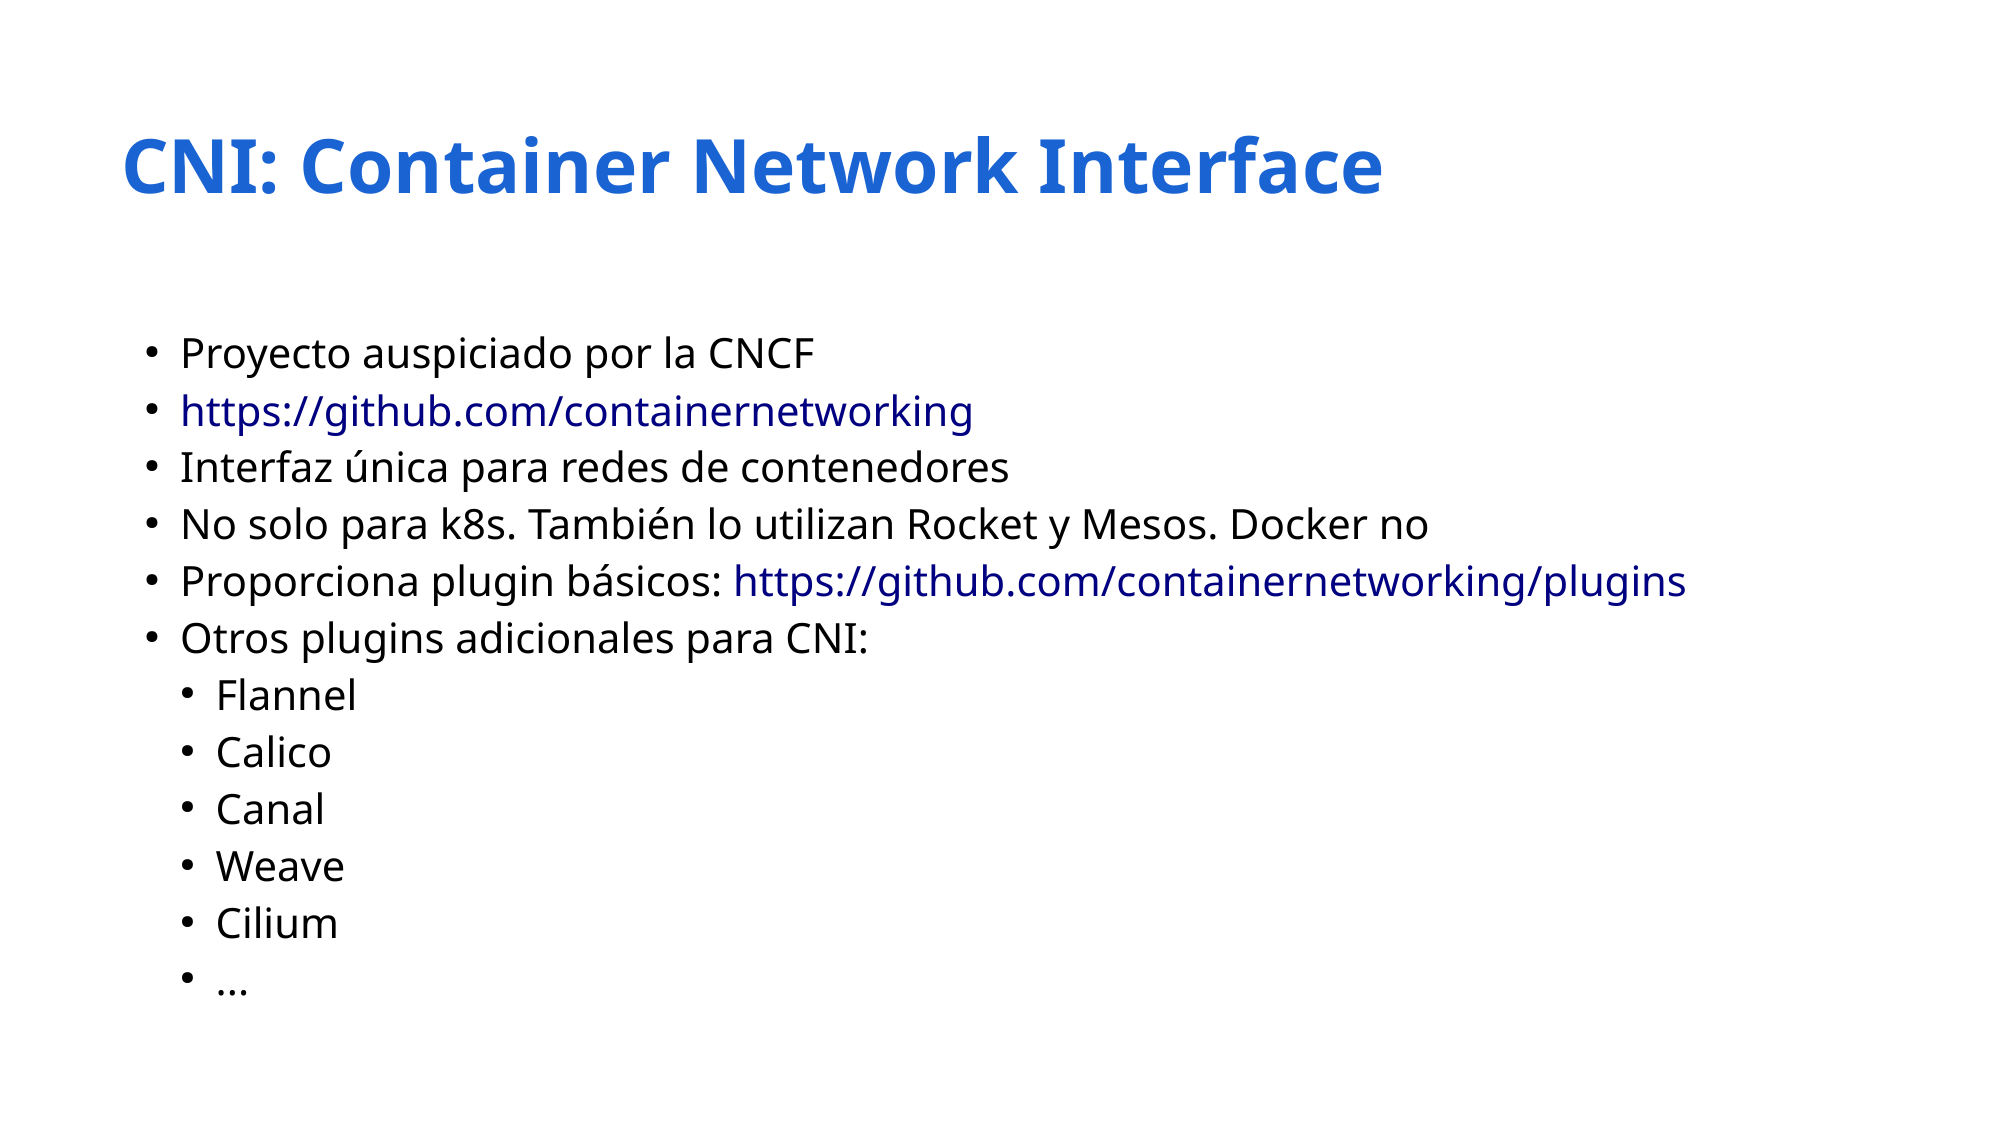

CNI: Container Network Interface
Proyecto auspiciado por la CNCF
https://github.com/containernetworking
Interfaz única para redes de contenedores
No solo para k8s. También lo utilizan Rocket y Mesos. Docker no
Proporciona plugin básicos: https://github.com/containernetworking/plugins
Otros plugins adicionales para CNI:
Flannel
Calico
Canal
Weave
Cilium
...